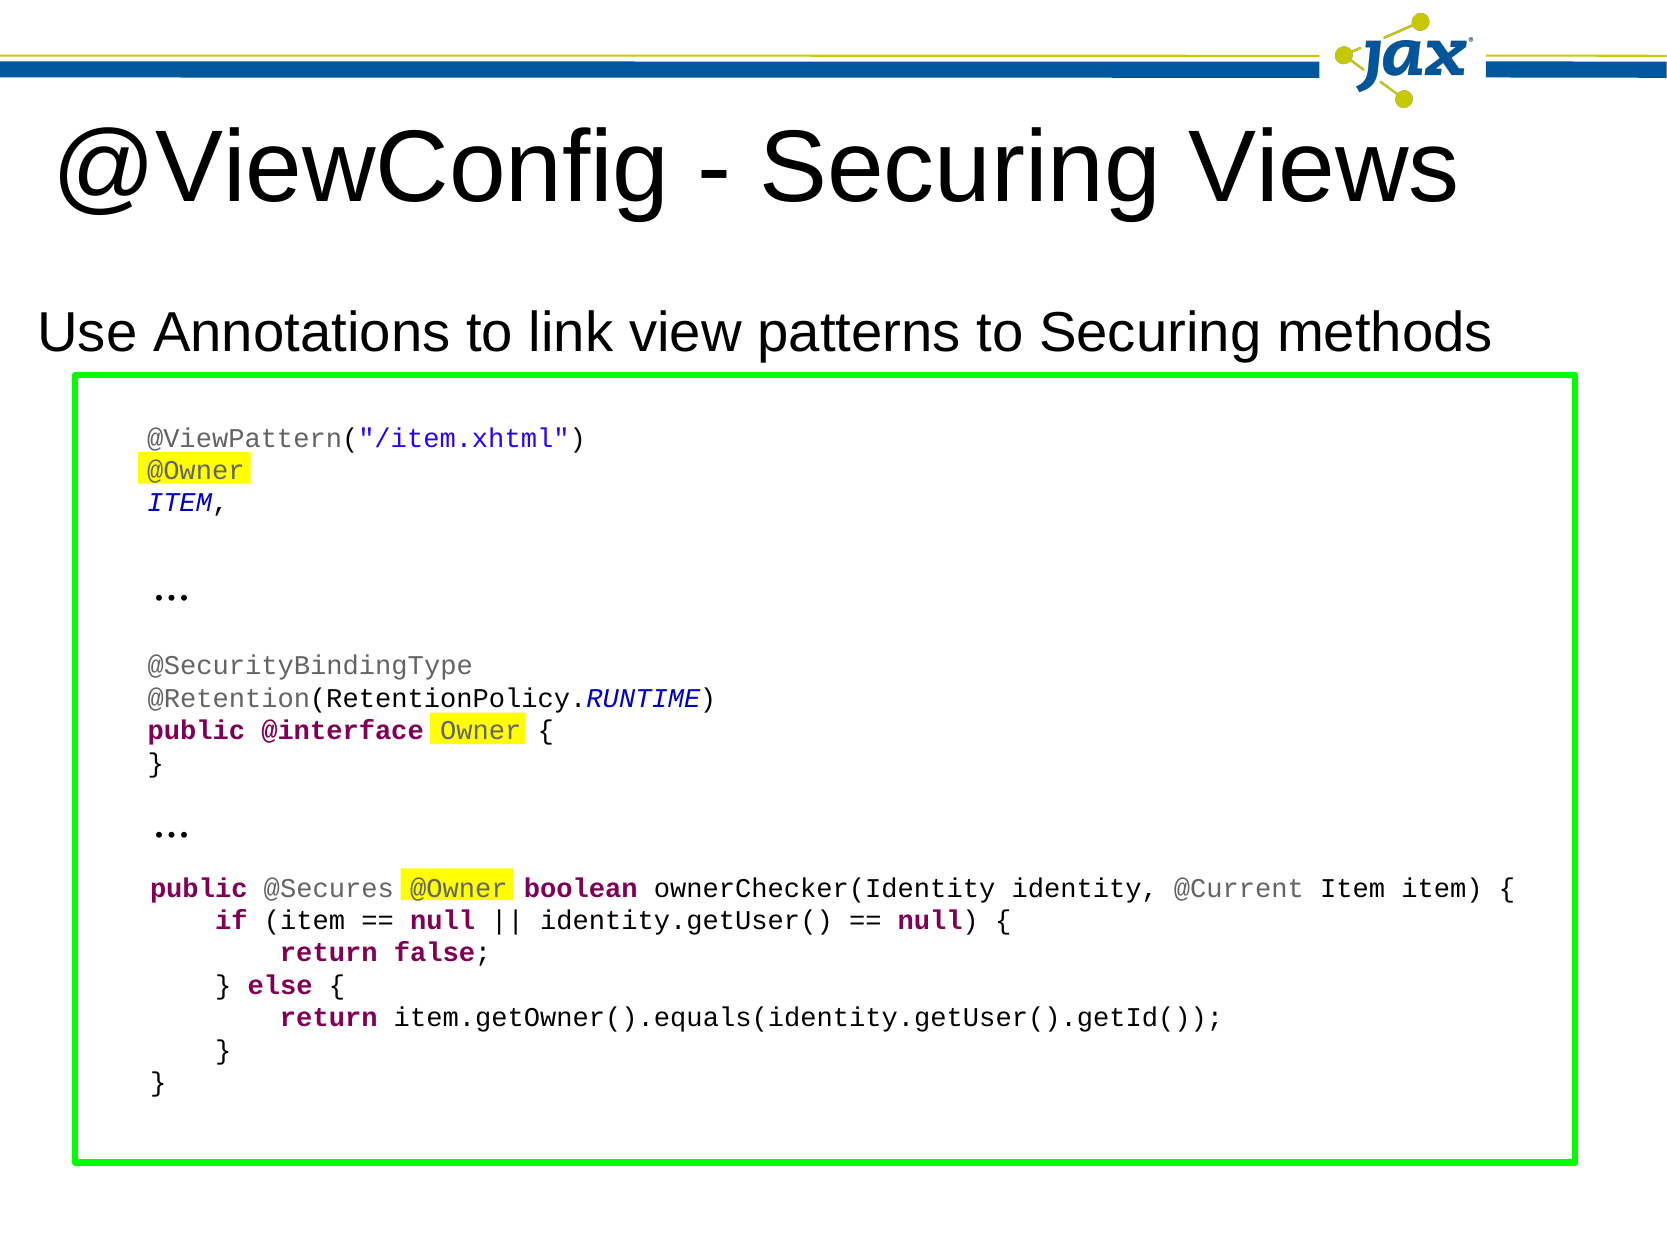

# @ViewConfig - Securing Views
Use Annotations to link view patterns to Securing methods
@ViewPattern("/item.xhtml")
@Owner
ITEM,
...
@SecurityBindingType
@Retention(RetentionPolicy.RUNTIME)
public @interface Owner {
}
...
 public @Secures @Owner boolean ownerChecker(Identity identity, @Current Item item) {
 if (item == null || identity.getUser() == null) {
 return false;
 } else {
 return item.getOwner().equals(identity.getUser().getId());
 }
 }